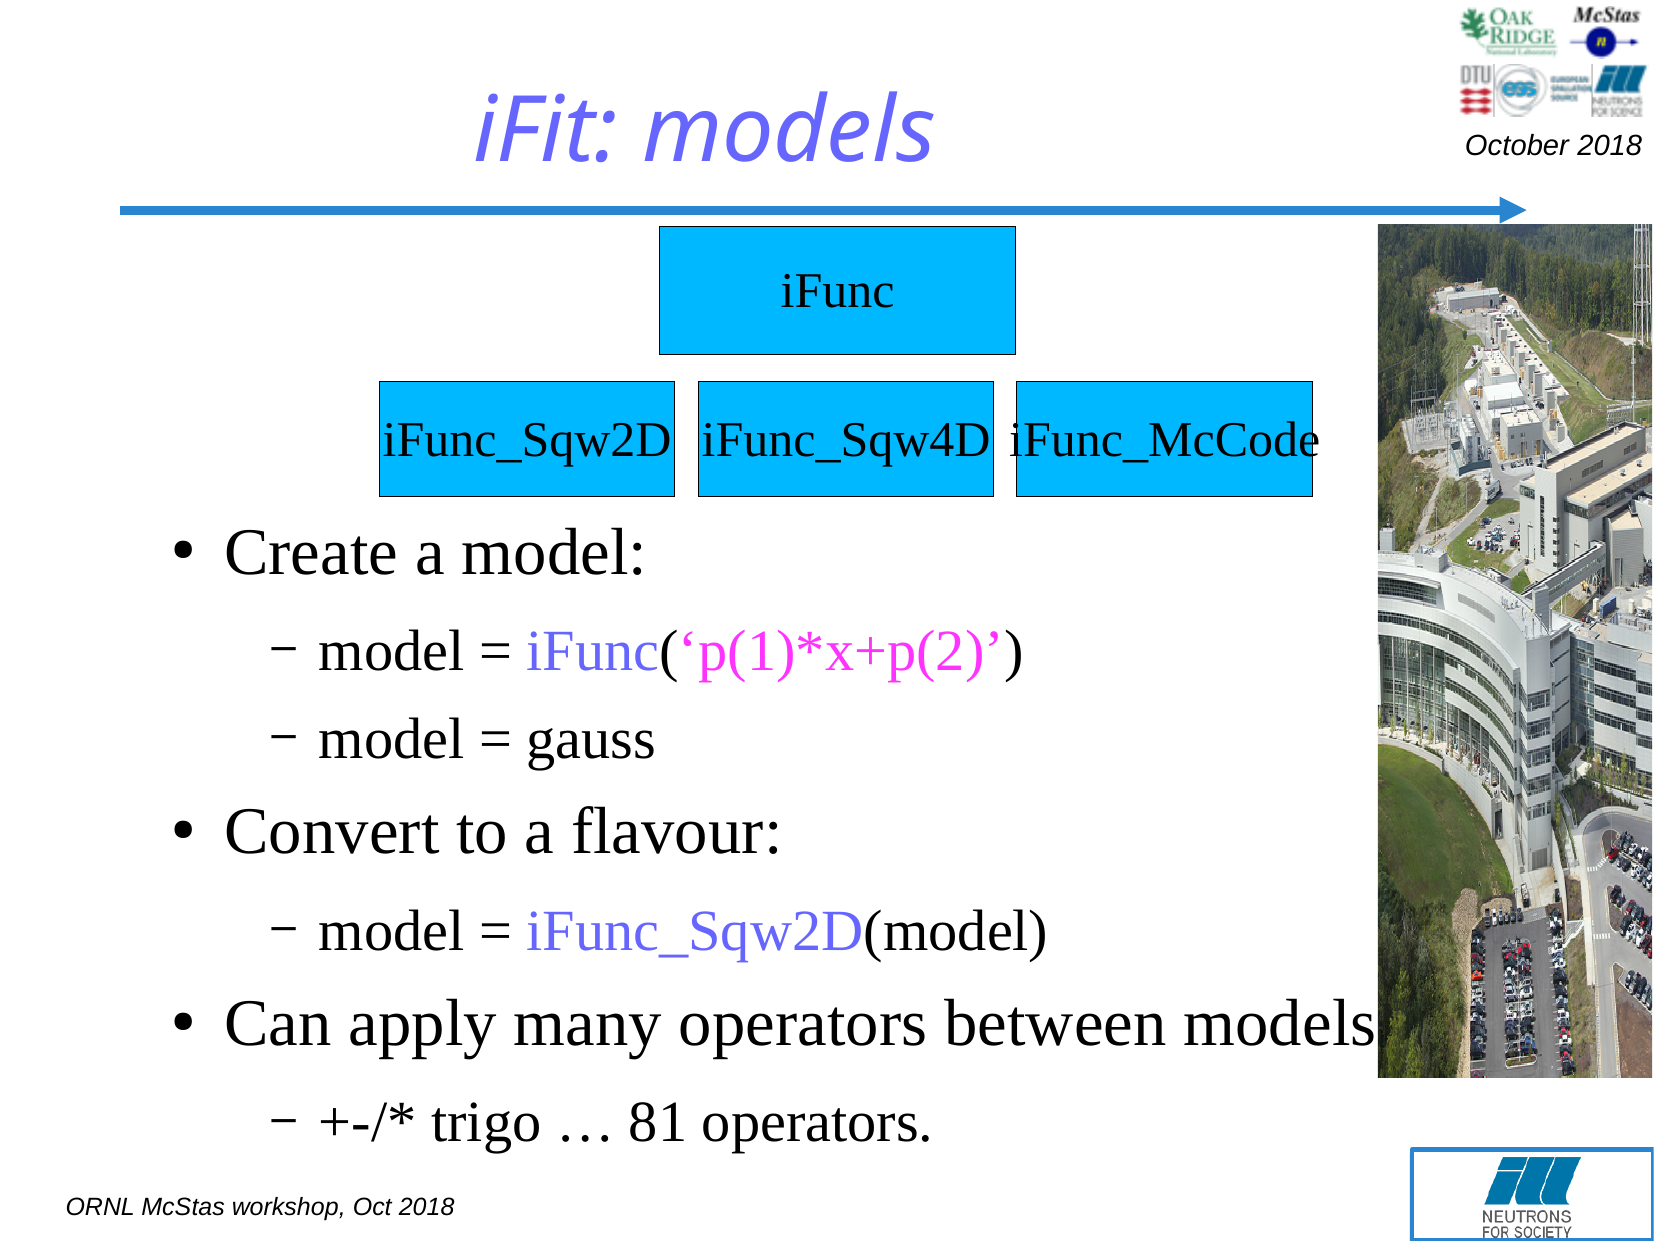

# iFit: models
iFunc
iFunc_Sqw2D
iFunc_Sqw4D
iFunc_McCode
Create a model:
model = iFunc(‘p(1)*x+p(2)’)
model = gauss
Convert to a flavour:
model = iFunc_Sqw2D(model)
Can apply many operators between models
+-/* trigo … 81 operators.